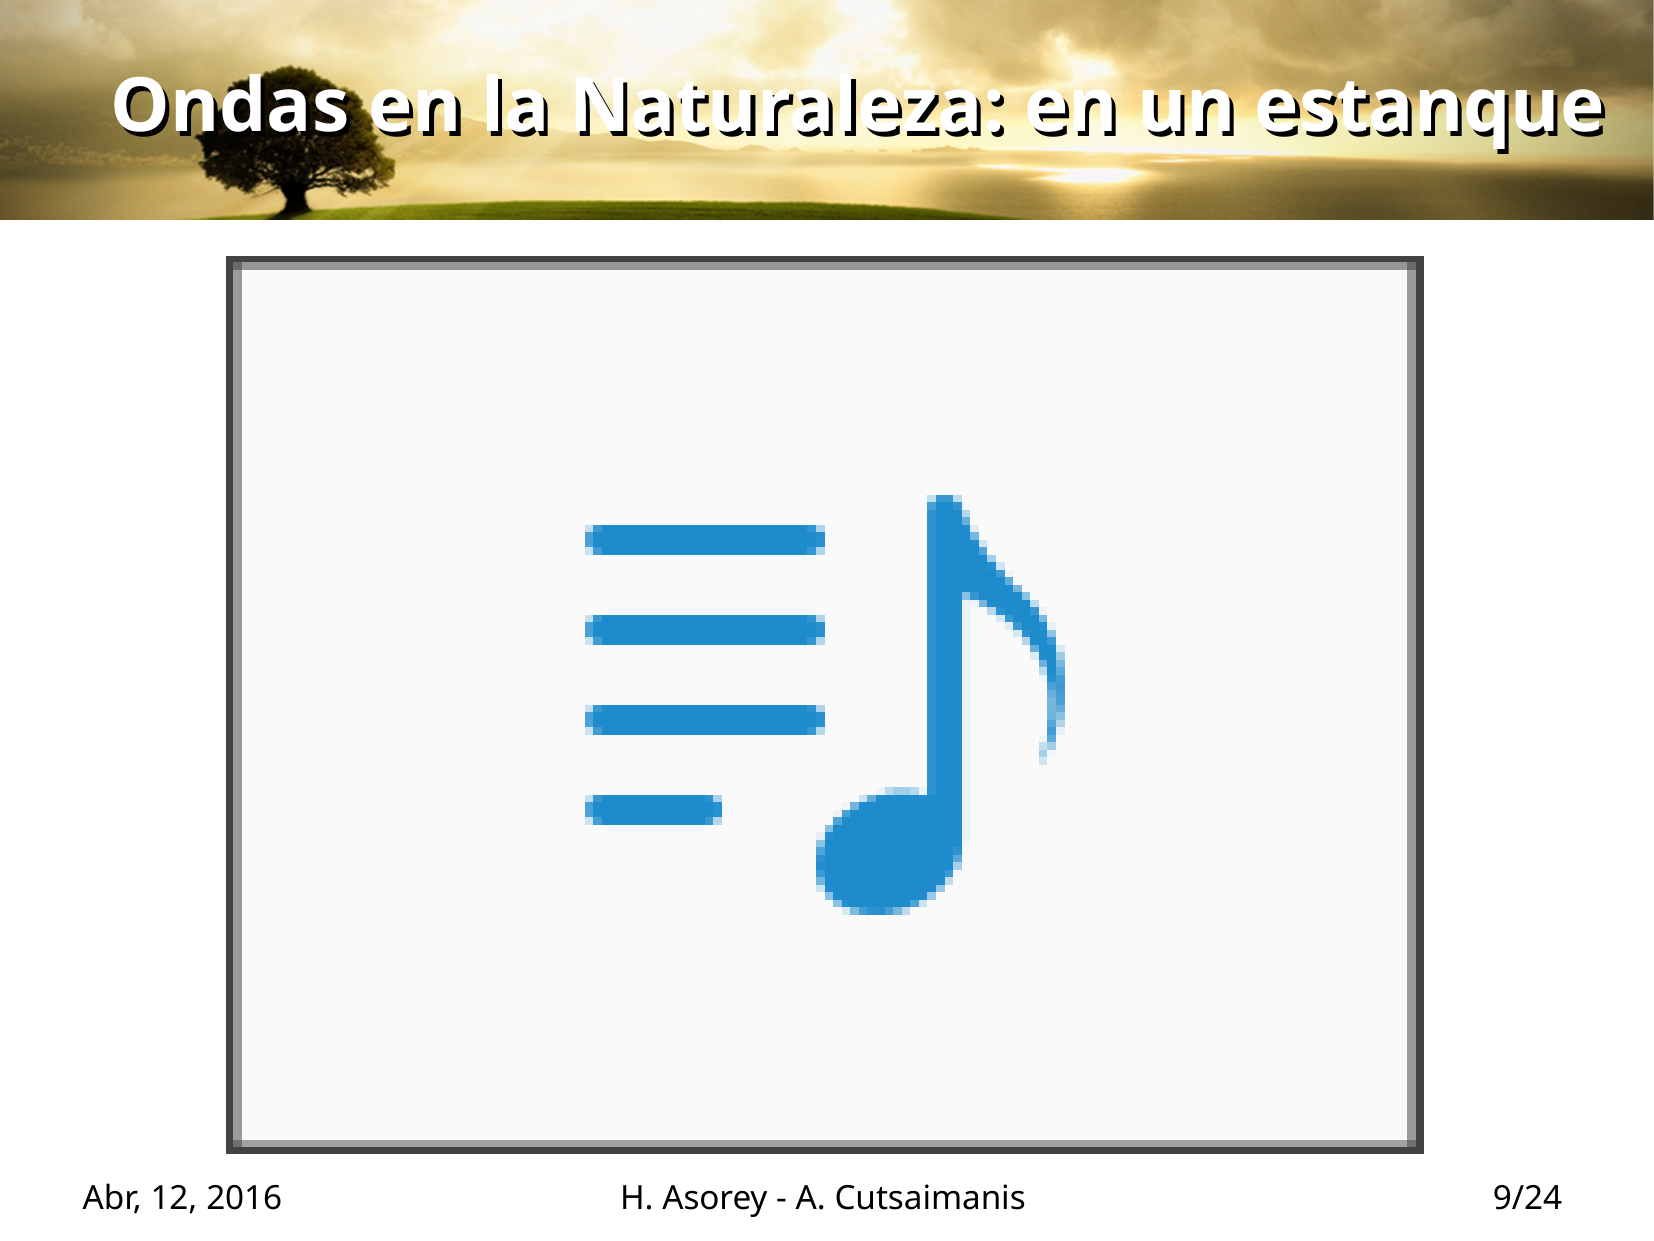

# Ondas en la Naturaleza: en un estanque
Abr, 12, 2016
H. Asorey - A. Cutsaimanis
9